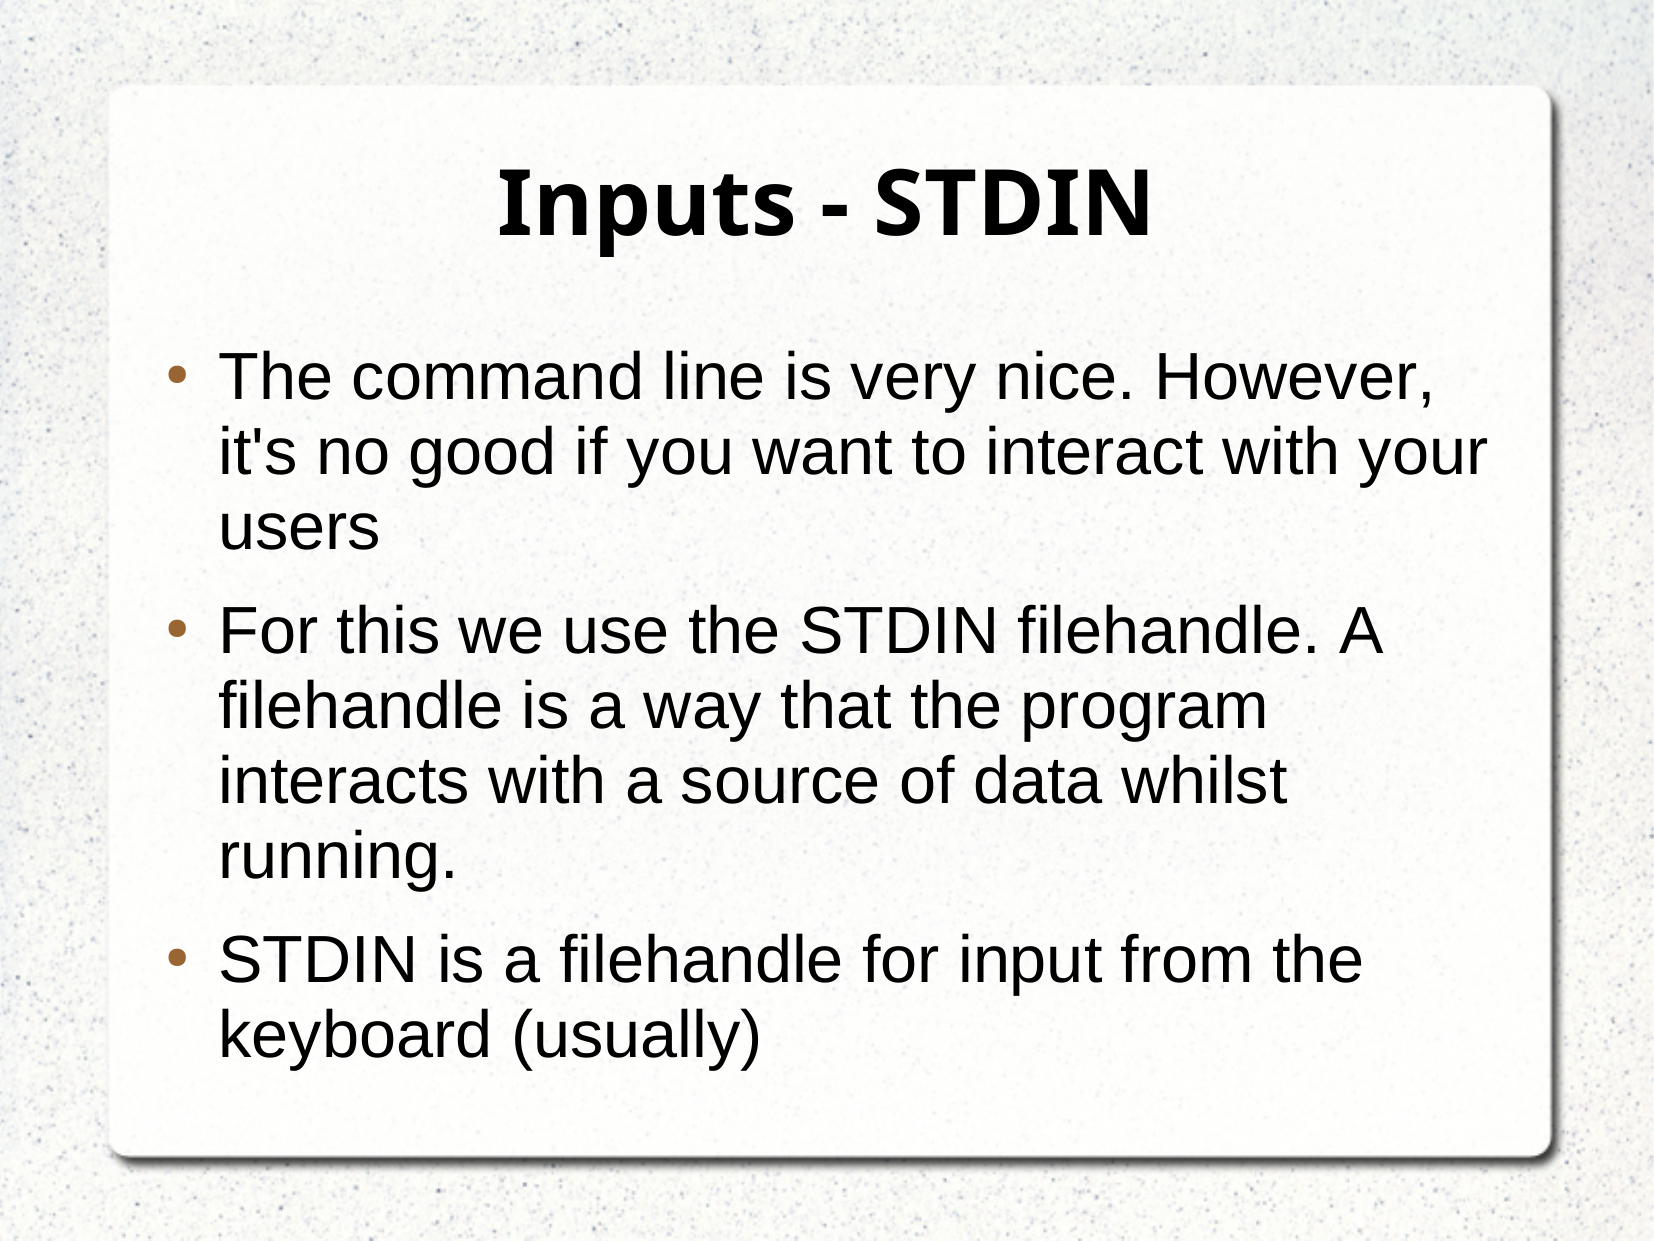

# Inputs - STDIN
The command line is very nice. However, it's no good if you want to interact with your users
For this we use the STDIN filehandle. A filehandle is a way that the program interacts with a source of data whilst running.
STDIN is a filehandle for input from the keyboard (usually)